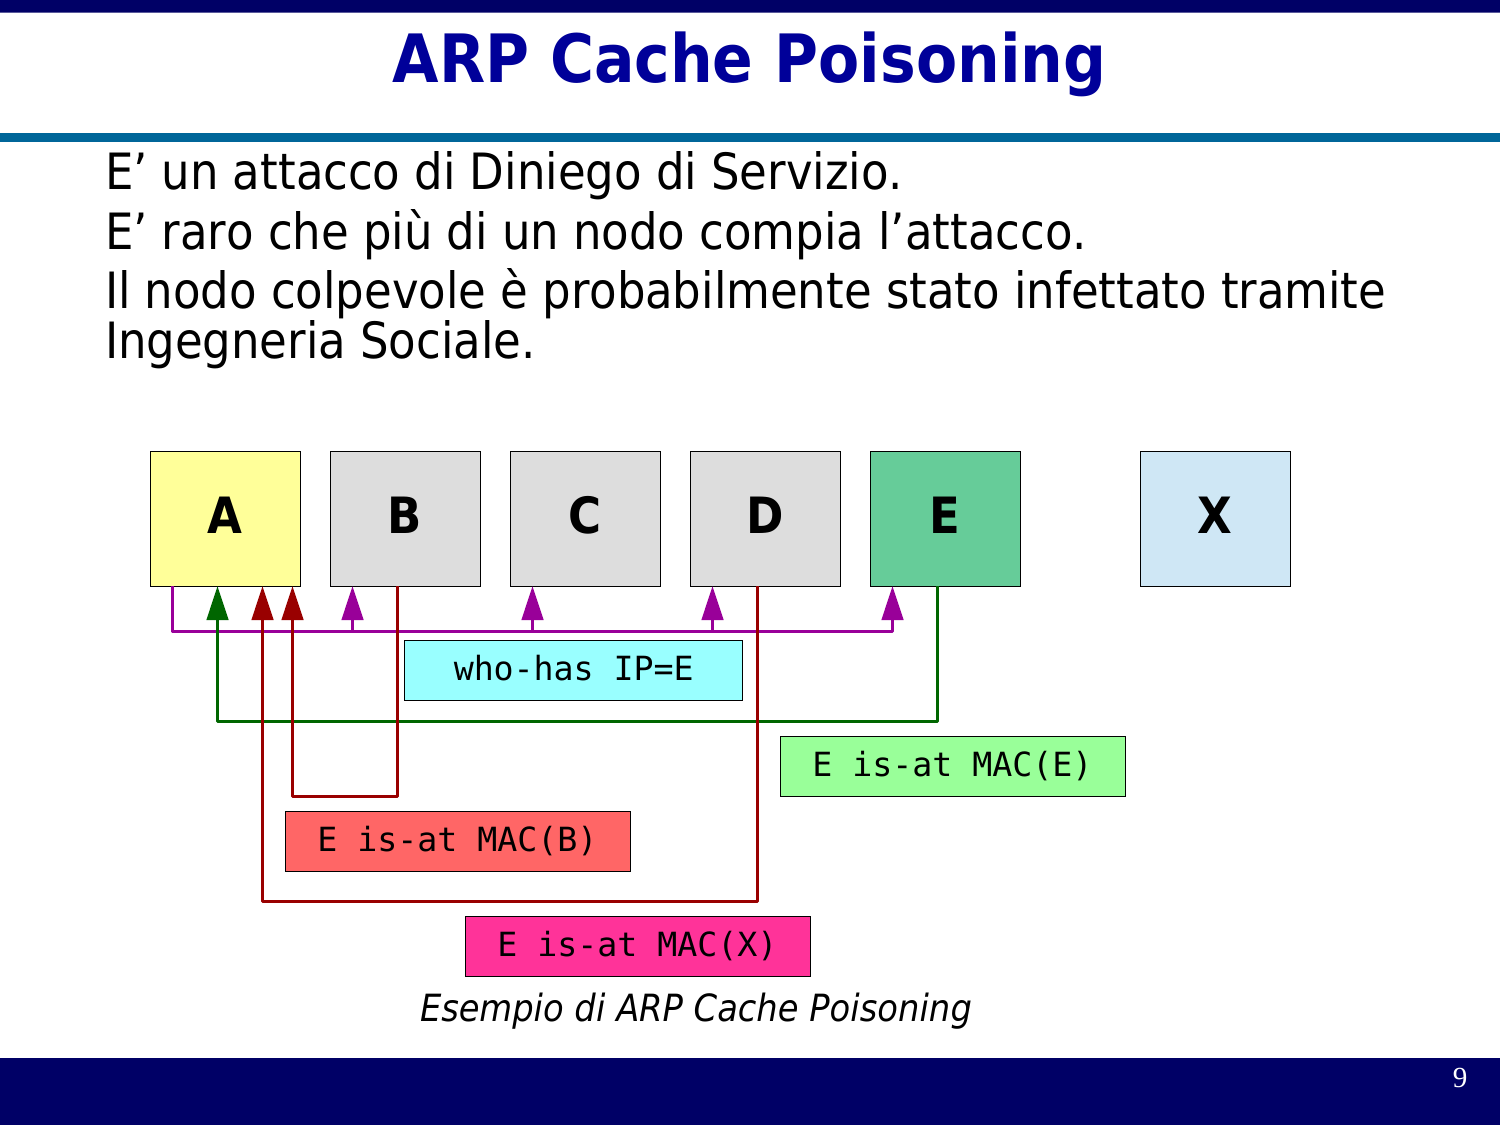

# ARP Cache Poisoning
E’ un attacco di Diniego di Servizio.
E’ raro che più di un nodo compia l’attacco.
Il nodo colpevole è probabilmente stato infettato tramite Ingegneria Sociale.
A
B
C
D
E
X
who-has IP=E
E is-at MAC(E)
E is-at MAC(B)
E is-at MAC(X)
Esempio di ARP Cache Poisoning